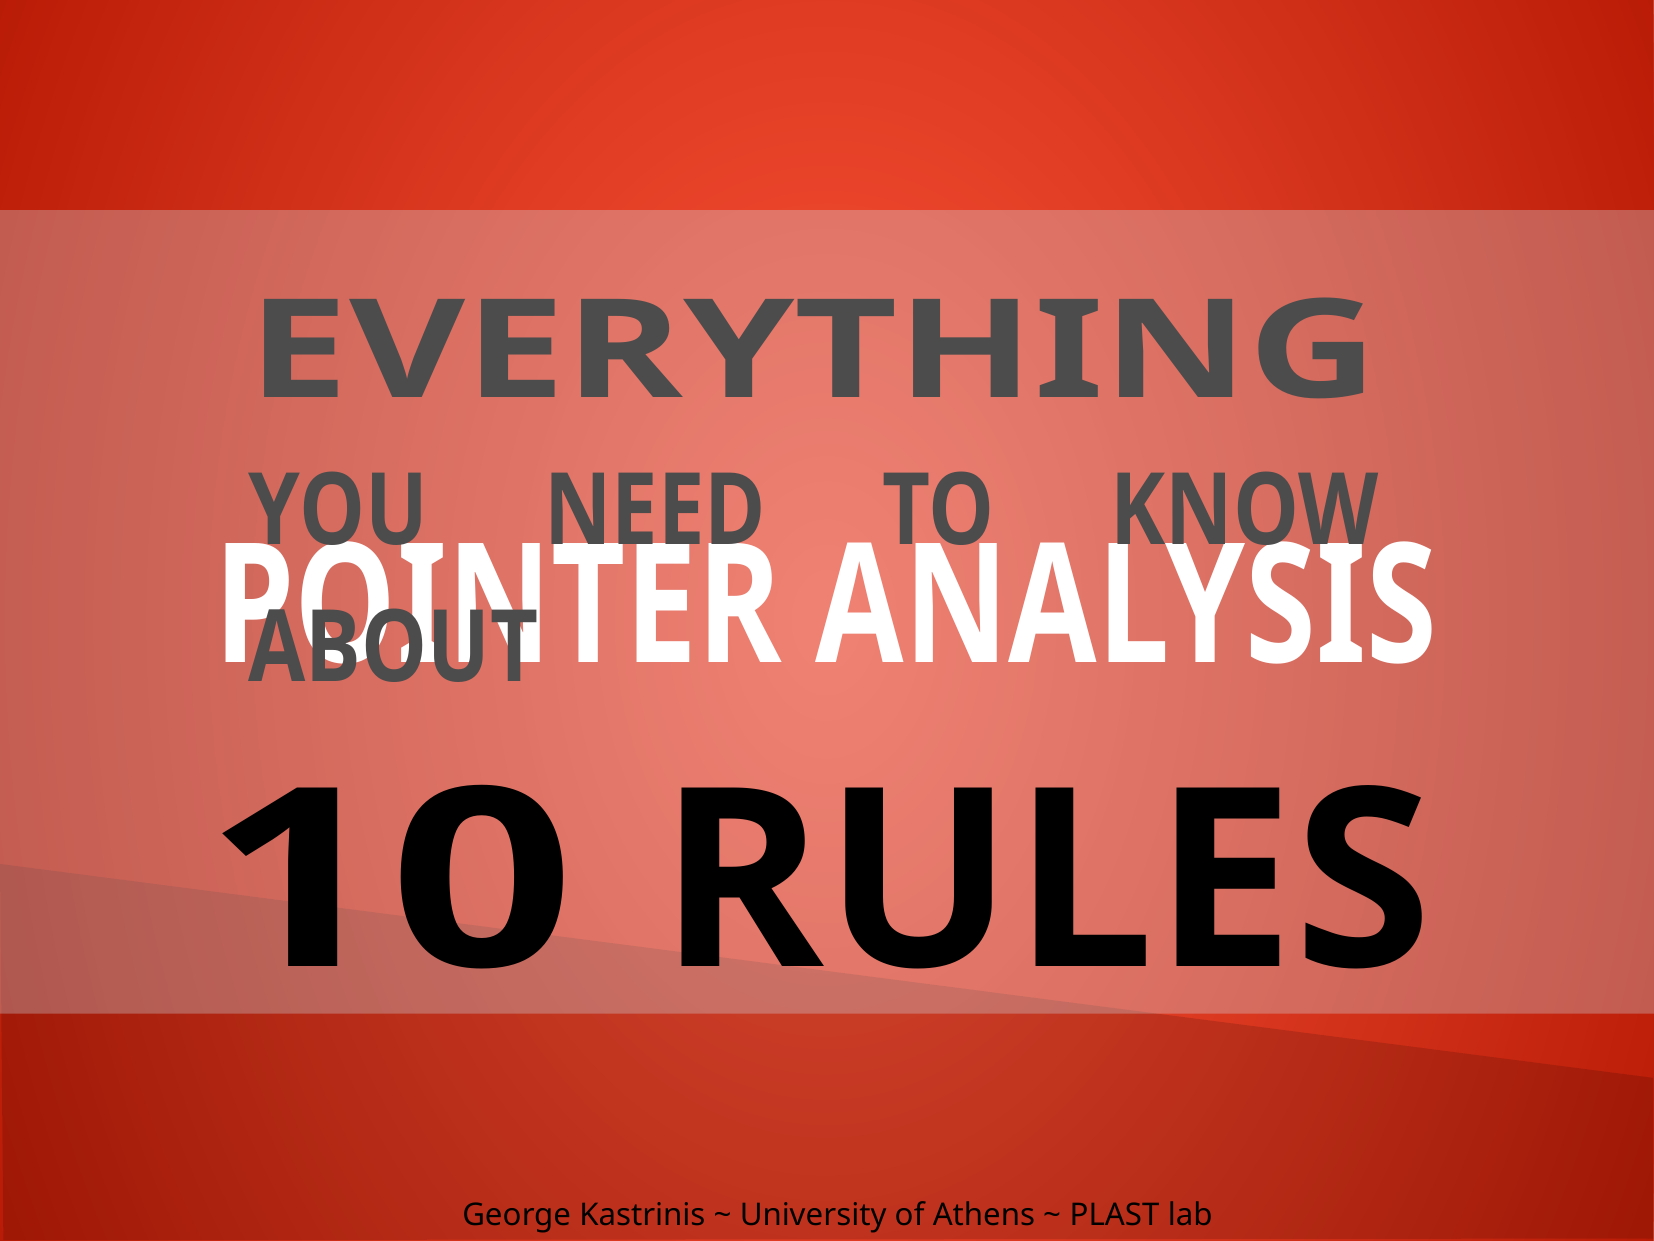

EVERYTHING
YOU NEED TO KNOW ABOUT
POINTER ANALYSIS
10 RULES
George Kastrinis ~ University of Athens ~ PLAST lab